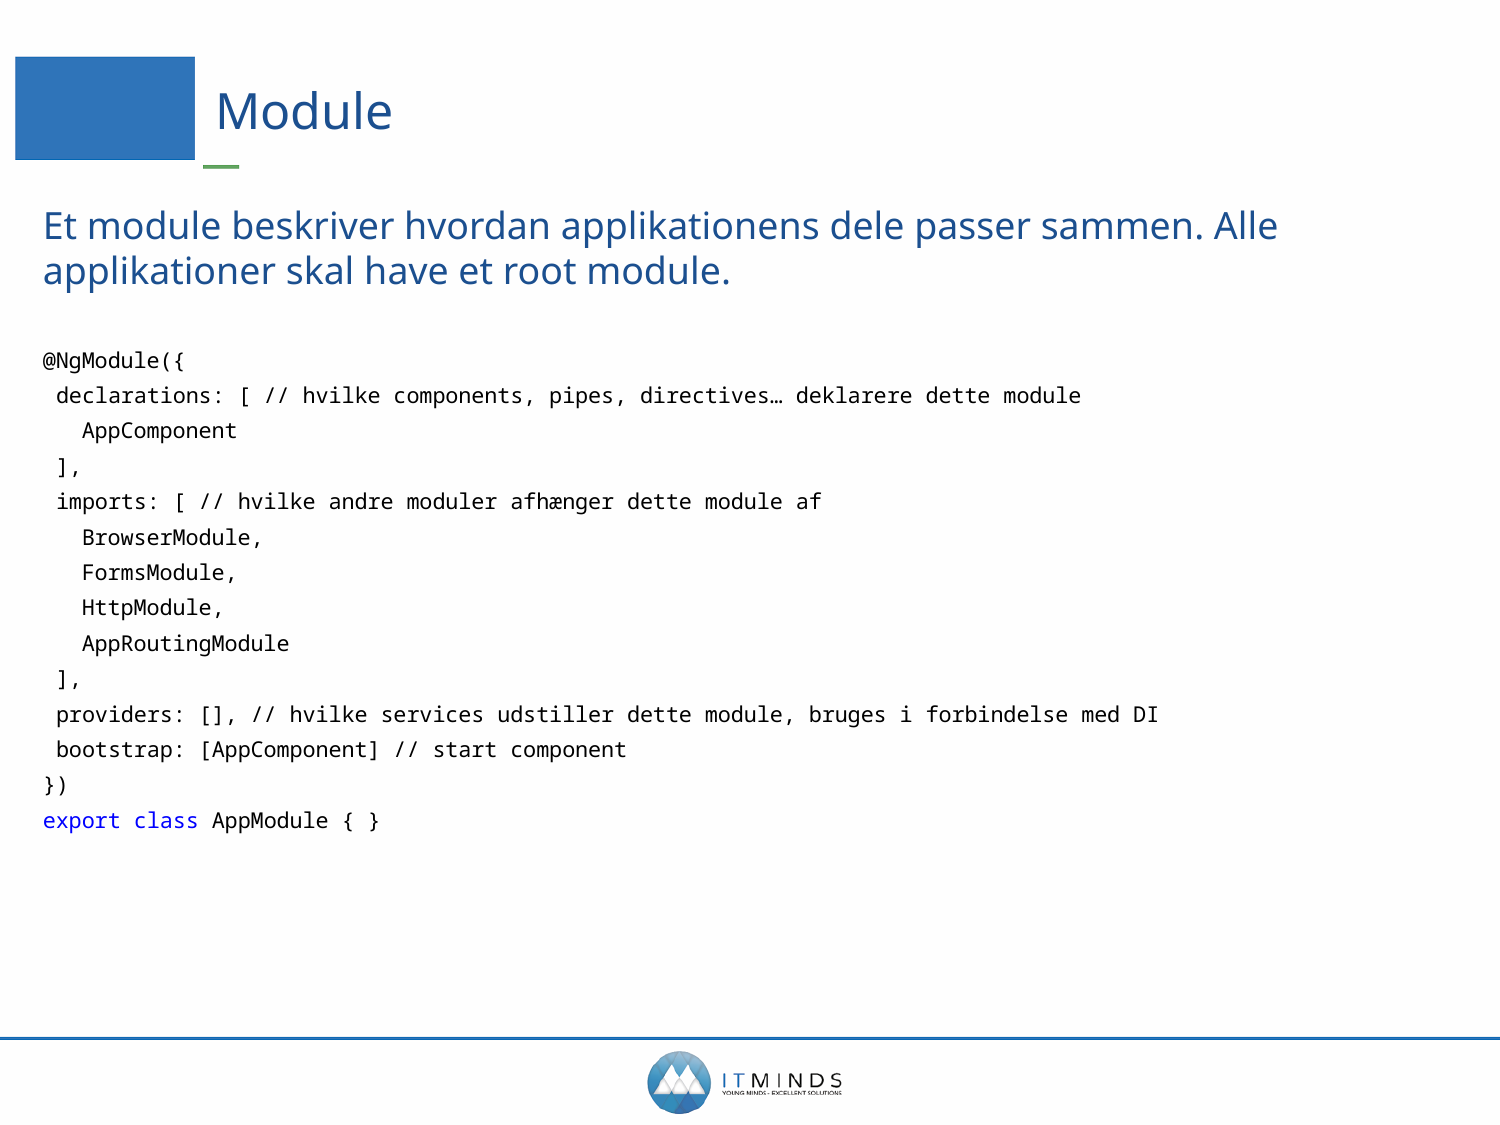

Module
# Et module beskriver hvordan applikationens dele passer sammen. Alle applikationer skal have et root module.
@NgModule({
 declarations: [ // hvilke components, pipes, directives… deklarere dette module
 AppComponent
 ],
 imports: [ // hvilke andre moduler afhænger dette module af
 BrowserModule,
 FormsModule,
 HttpModule,
 AppRoutingModule
 ],
 providers: [], // hvilke services udstiller dette module, bruges i forbindelse med DI
 bootstrap: [AppComponent] // start component
})
export class AppModule { }